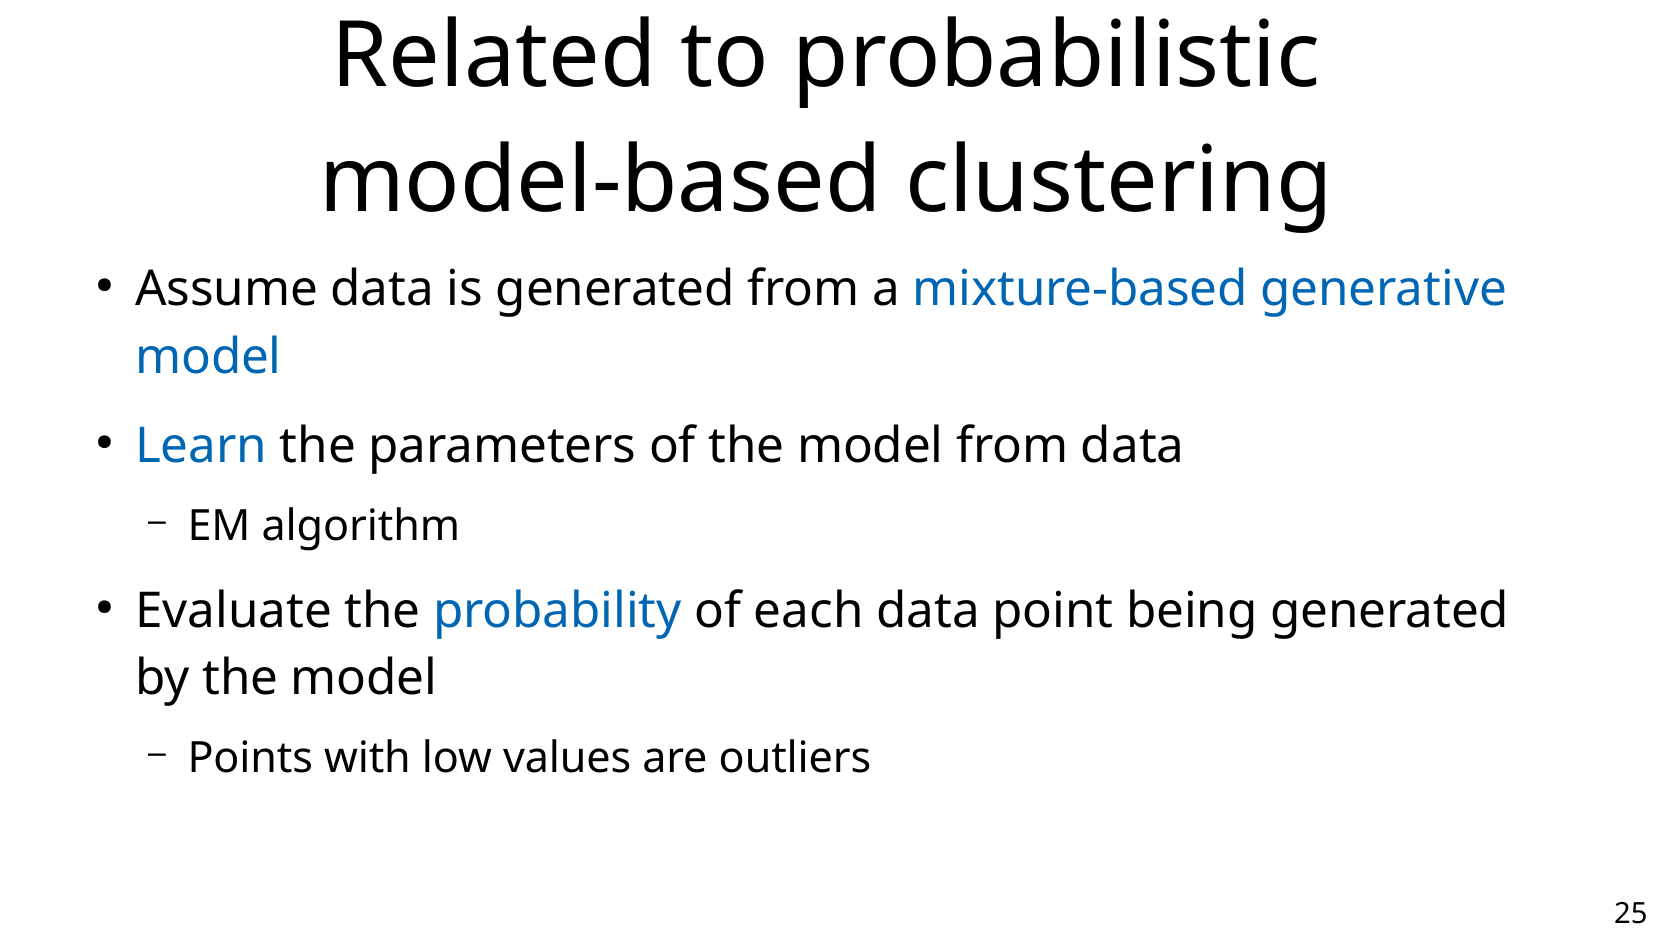

# Related to probabilistic model-based clustering
Assume data is generated from a mixture-based generative model
Learn the parameters of the model from data
EM algorithm
Evaluate the probability of each data point being generated by the model
Points with low values are outliers
25